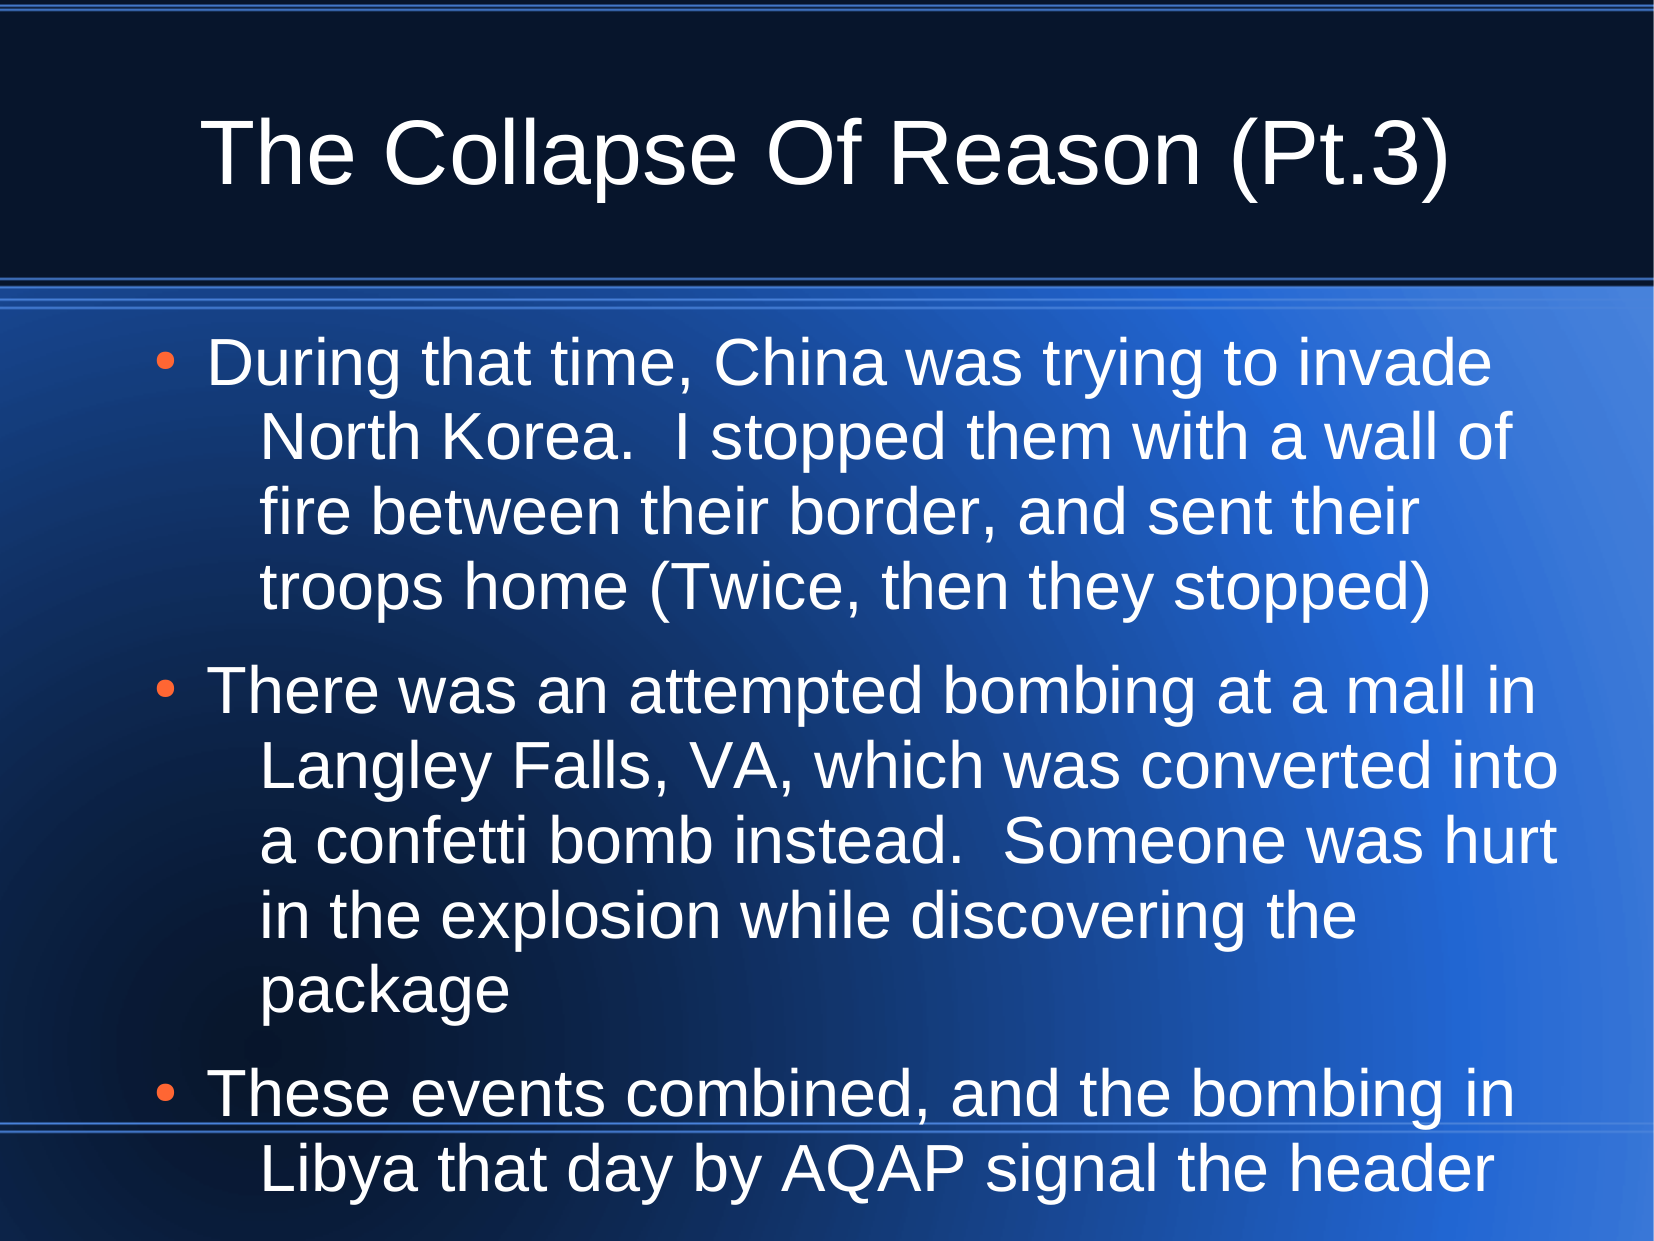

# The Collapse Of Reason (Pt.3)
During that time, China was trying to invade North Korea. I stopped them with a wall of fire between their border, and sent their troops home (Twice, then they stopped)
There was an attempted bombing at a mall in Langley Falls, VA, which was converted into a confetti bomb instead. Someone was hurt in the explosion while discovering the package
These events combined, and the bombing in Libya that day by AQAP signal the header